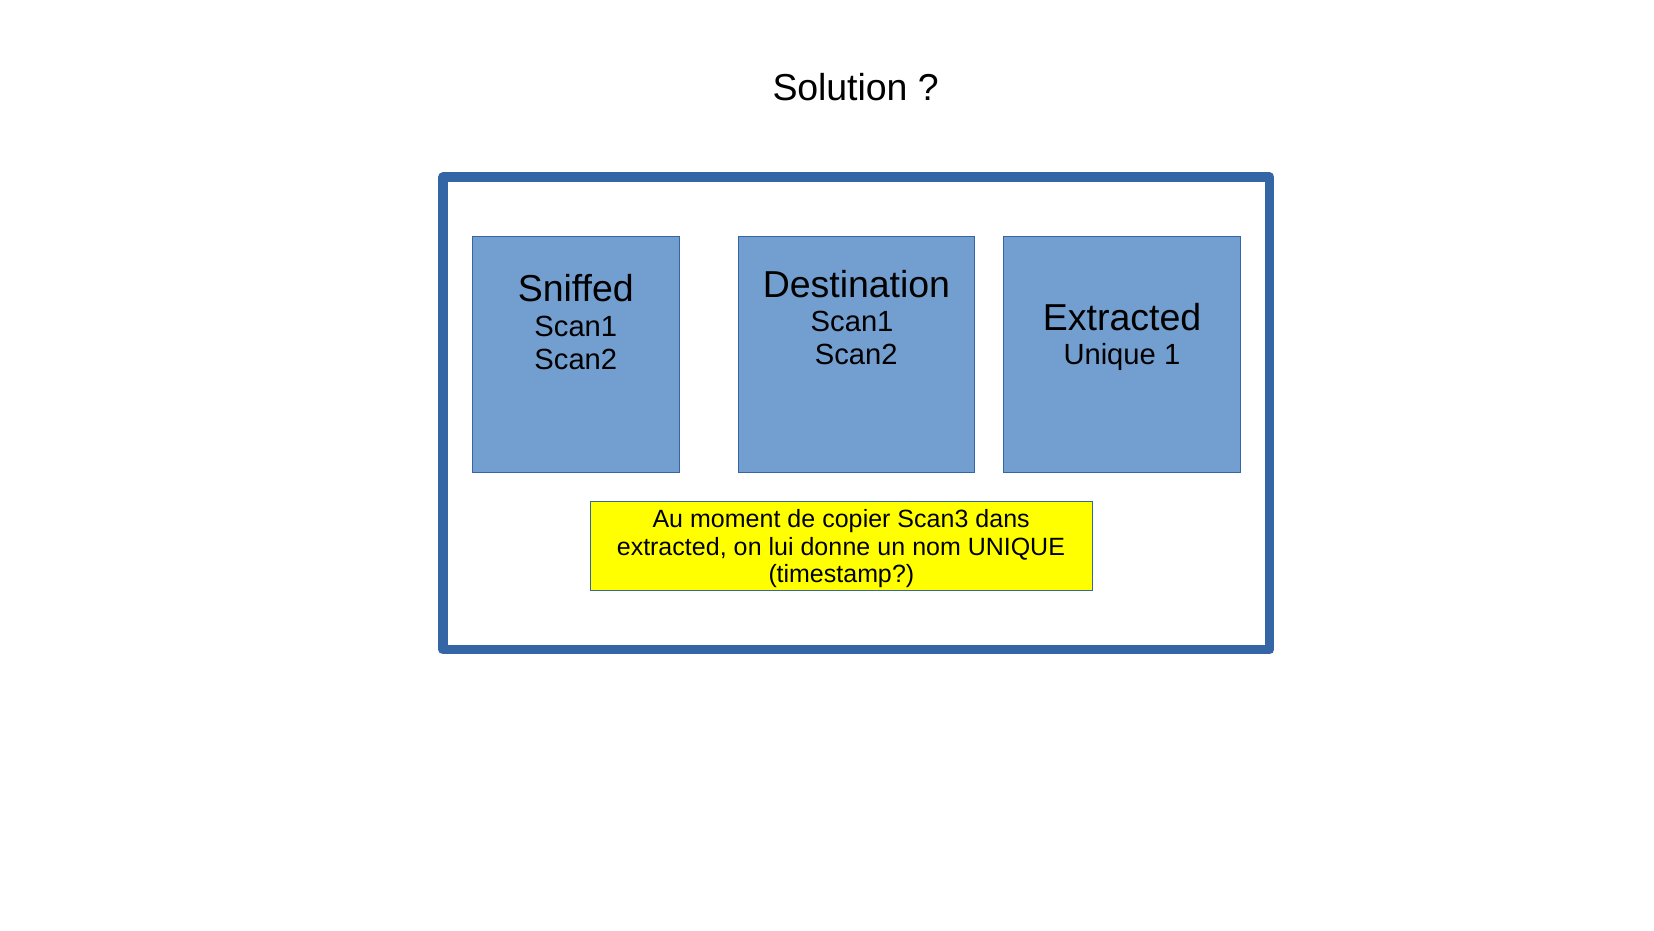

Solution ?
Sniffed
Scan1
Scan2
Scan3
Sniffed
Scan1
Scan2
Destination
Destination
Scan1
Scan2
Extracted
Extracted
Unique 1
Début : Destination et extracted vides
Au moment de copier Scan3 dans extracted, on lui donne un nom UNIQUE (timestamp?)